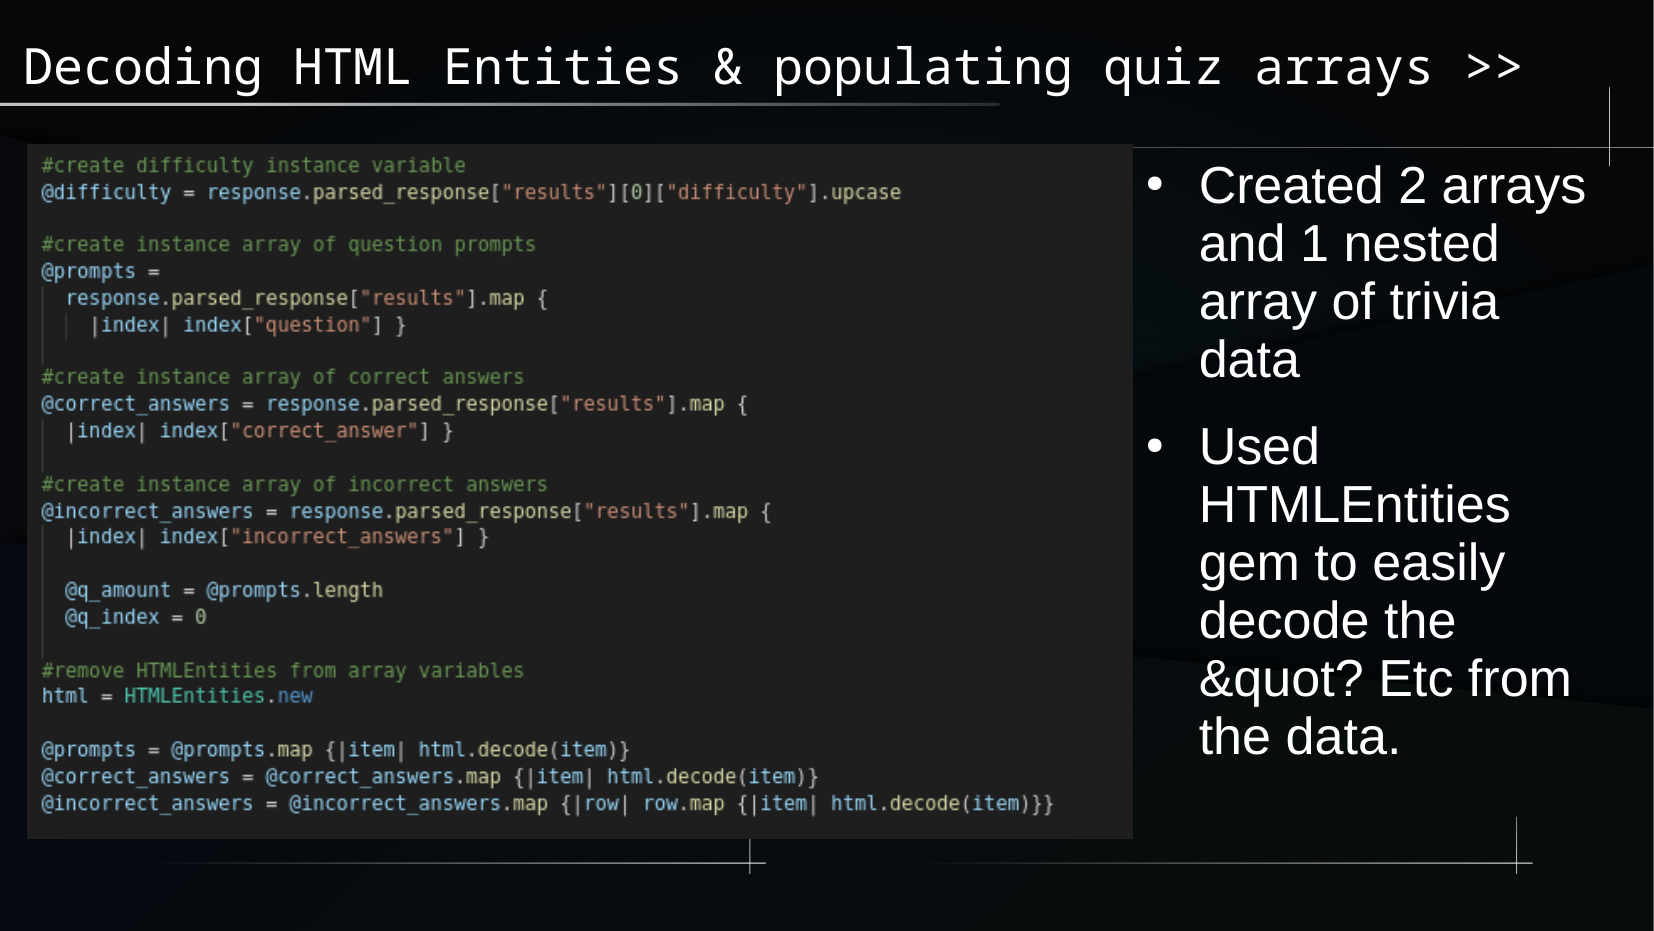

# Decoding HTML Entities & populating quiz arrays >>
Created 2 arrays and 1 nested array of trivia data
Used HTMLEntities gem to easily decode the &quot? Etc from the data.